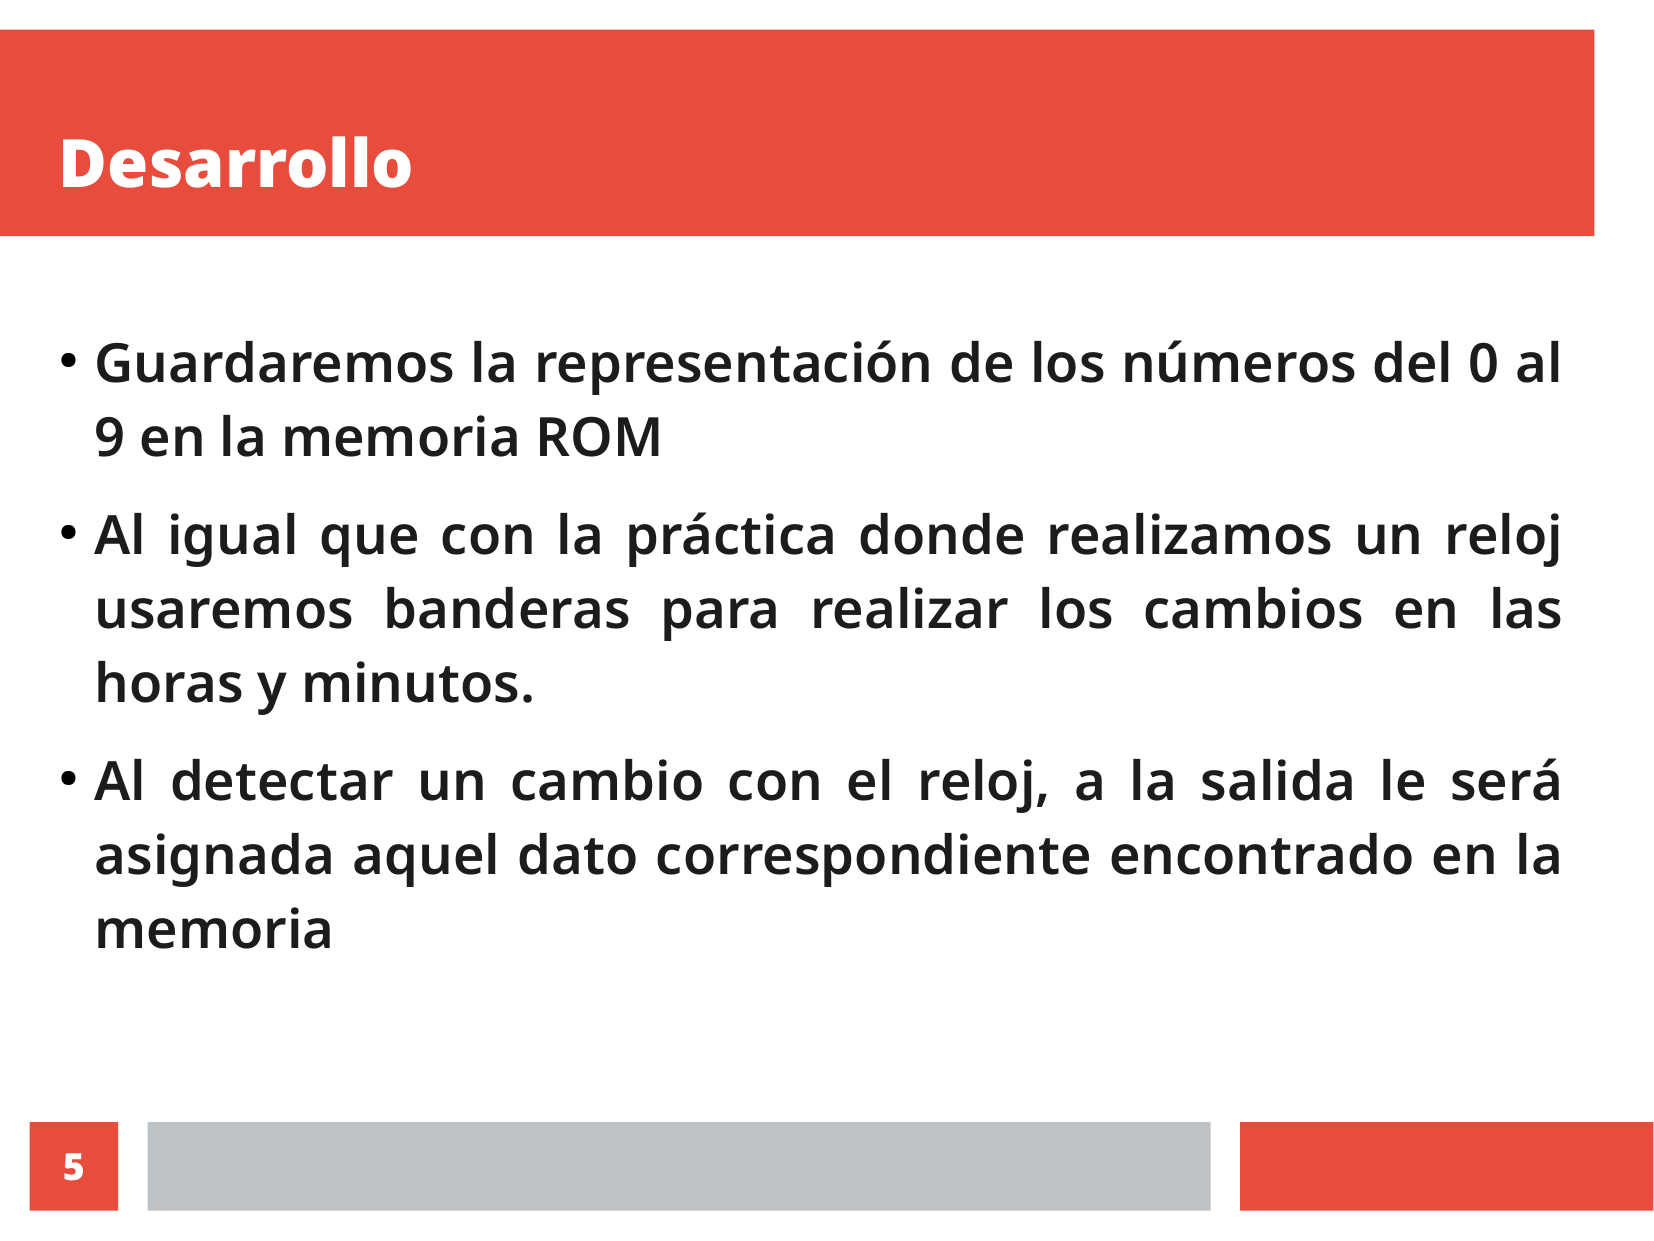

# Desarrollo
Guardaremos la representación de los números del 0 al 9 en la memoria ROM
Al igual que con la práctica donde realizamos un reloj usaremos banderas para realizar los cambios en las horas y minutos.
Al detectar un cambio con el reloj, a la salida le será asignada aquel dato correspondiente encontrado en la memoria
5